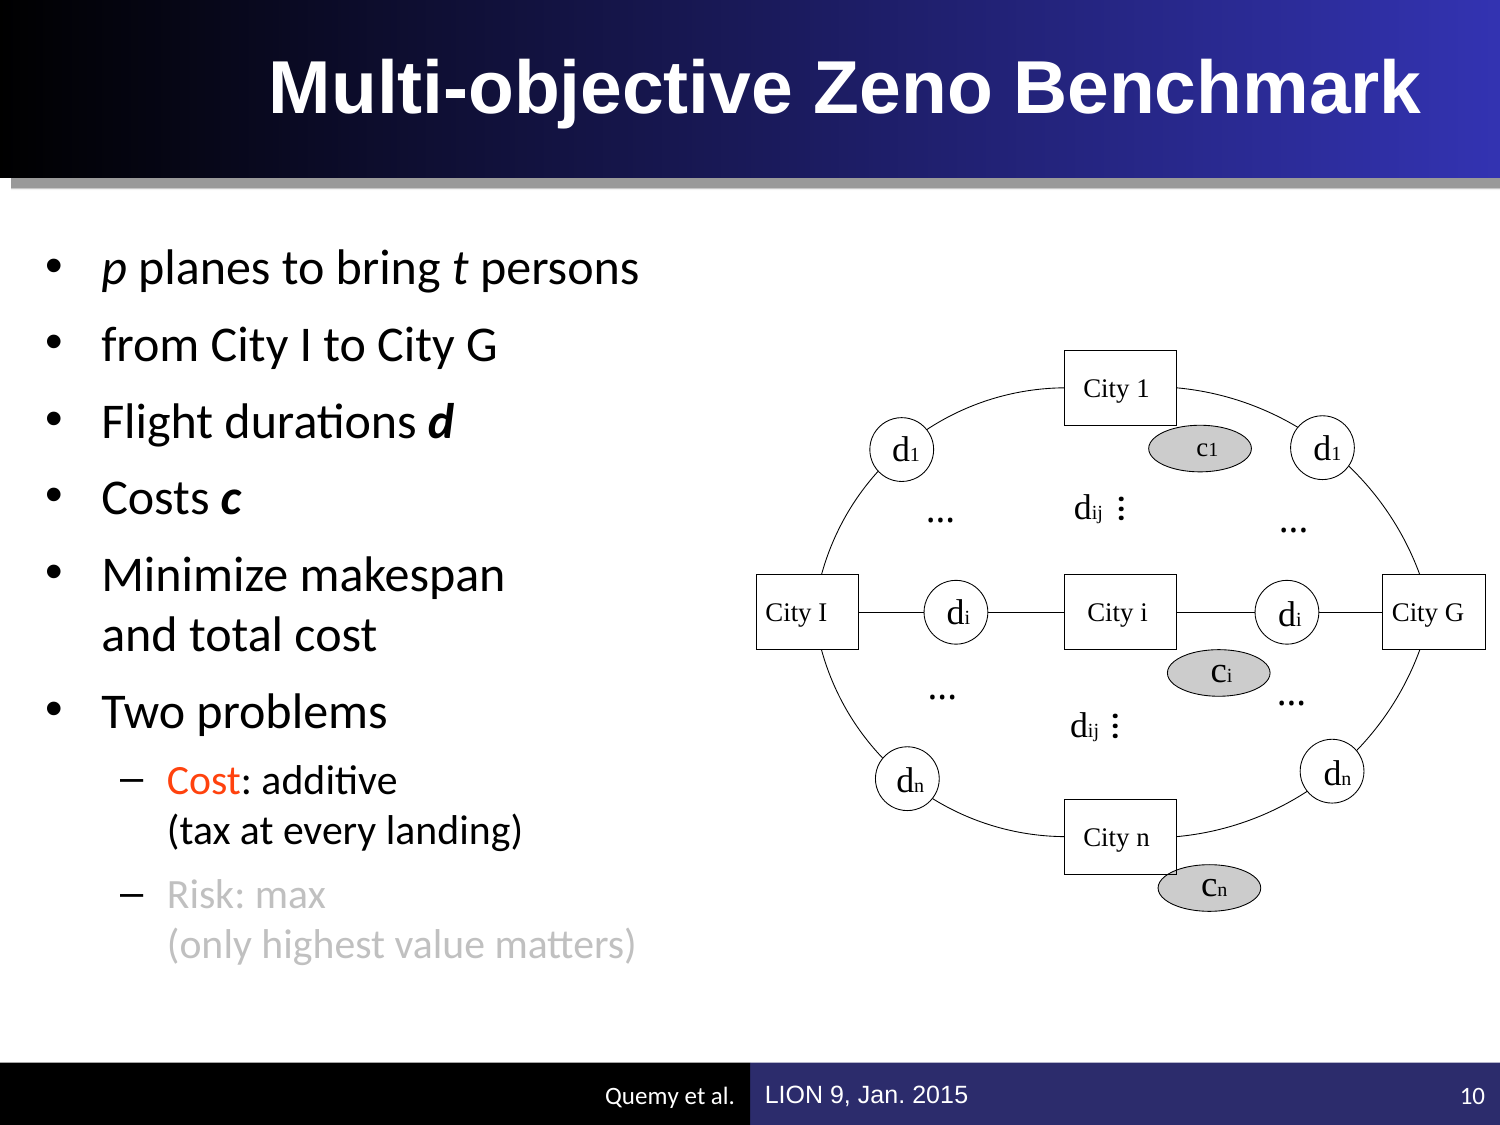

Multi-objective Zeno Benchmark
# p planes to bring t persons
from City I to City G
Flight durations d
Costs c
Minimize makespan
and total cost
Two problems
Cost: additive
(tax at every landing)
Risk: max
(only highest value matters)
10